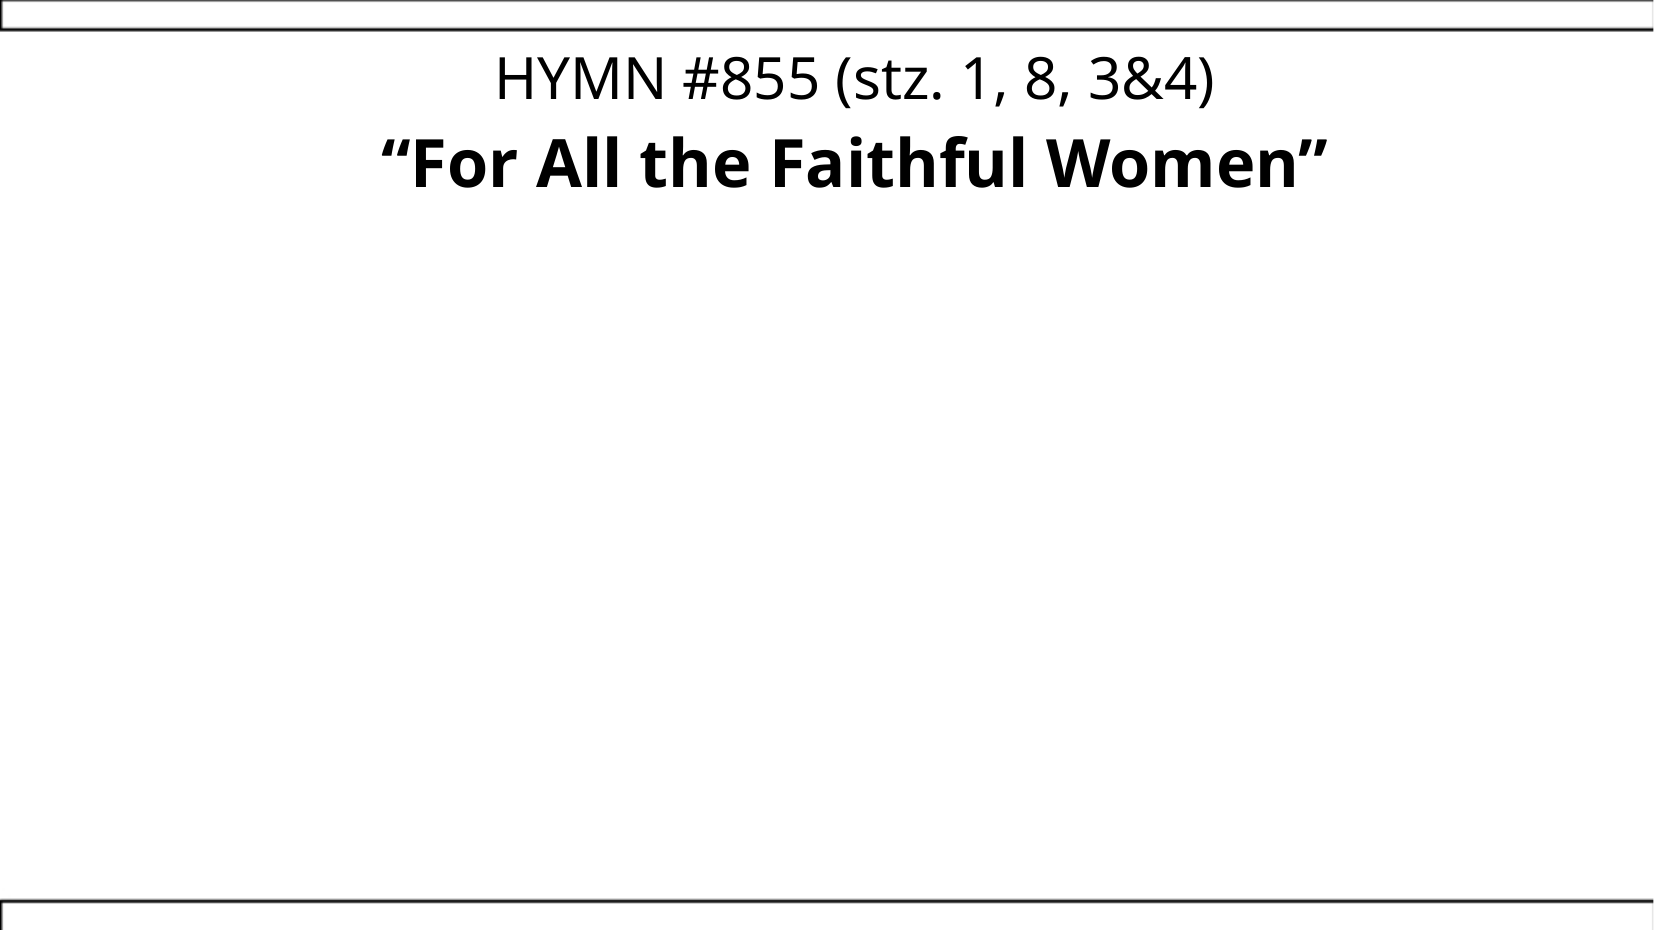

HYMN #855 (stz. 1, 8, 3&4)
“For All the Faithful Women”